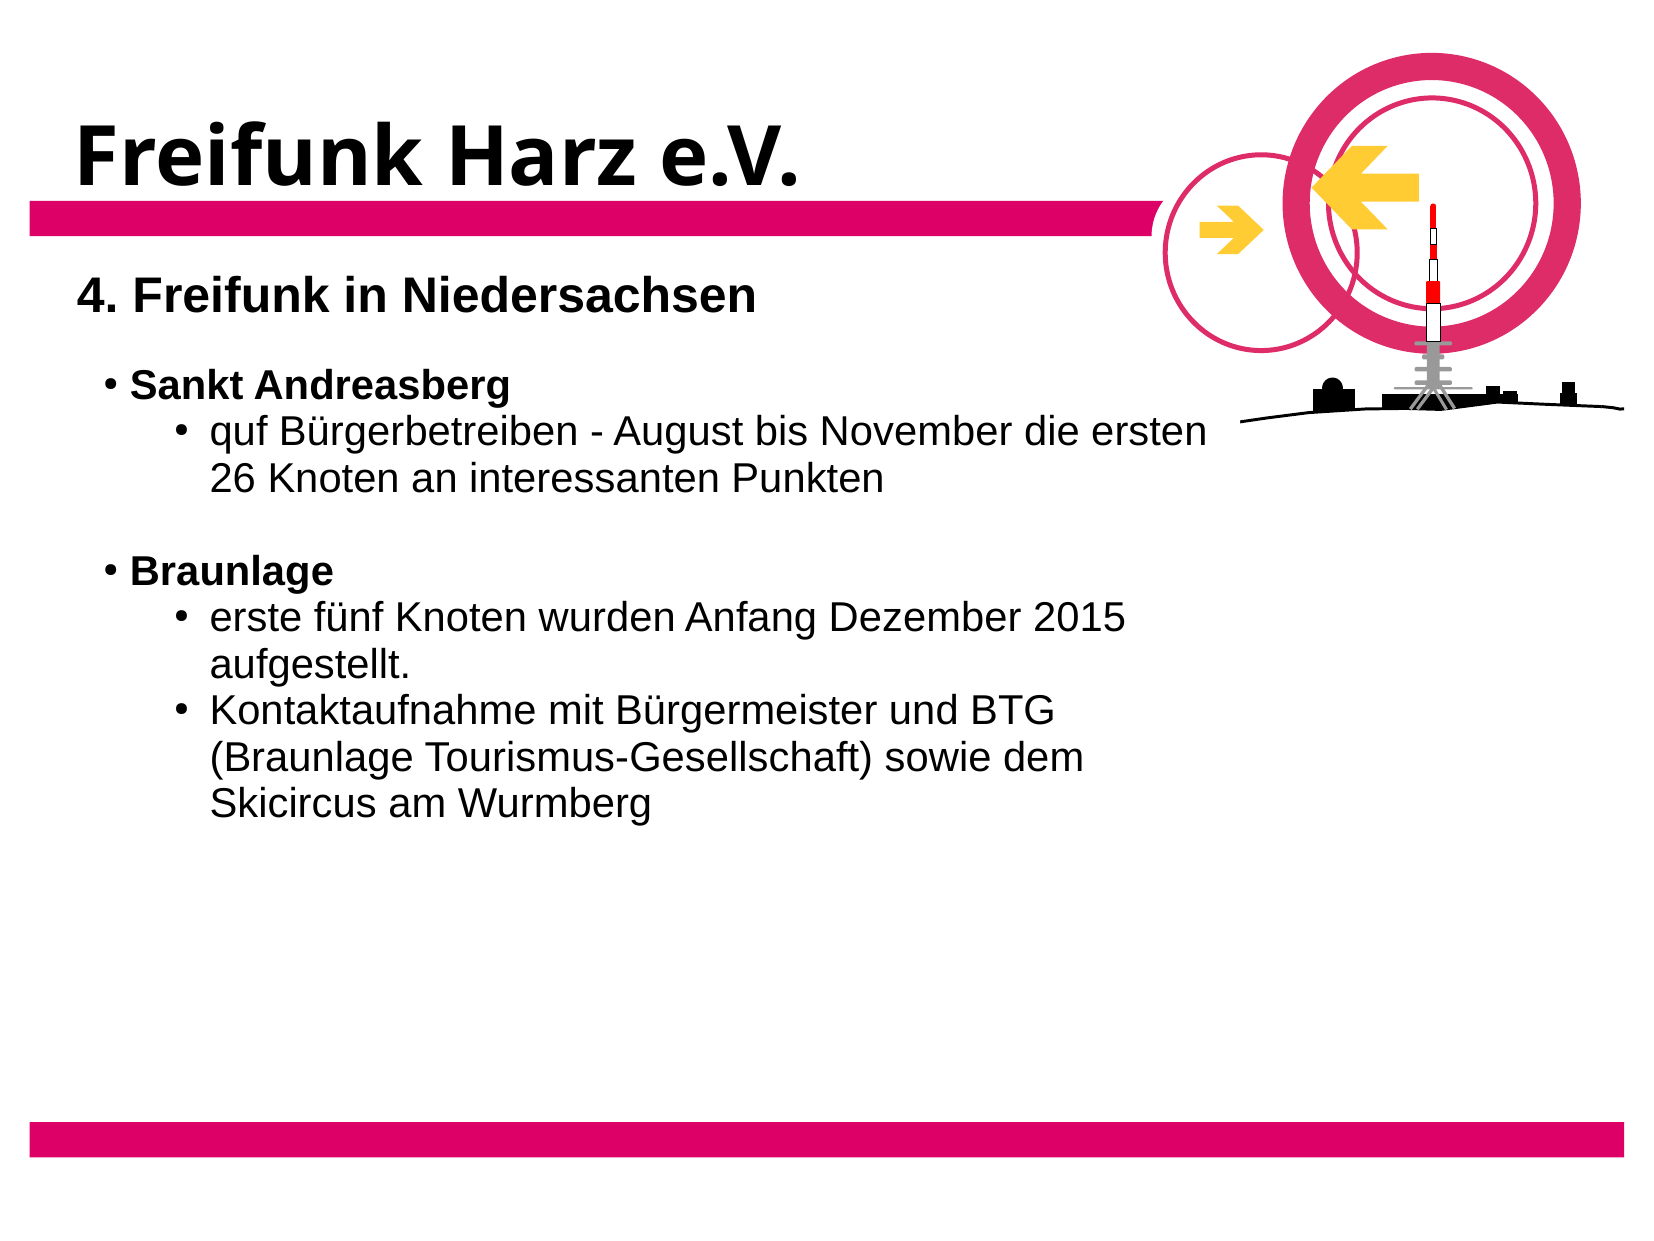

4. Freifunk in Niedersachsen
# Niedersachsen
 Sankt Andreasberg
quf Bürgerbetreiben - August bis November die ersten 26 Knoten an interessanten Punkten
 Braunlage
erste fünf Knoten wurden Anfang Dezember 2015 aufgestellt.
Kontaktaufnahme mit Bürgermeister und BTG (Braunlage Tourismus-Gesellschaft) sowie dem Skicircus am Wurmberg